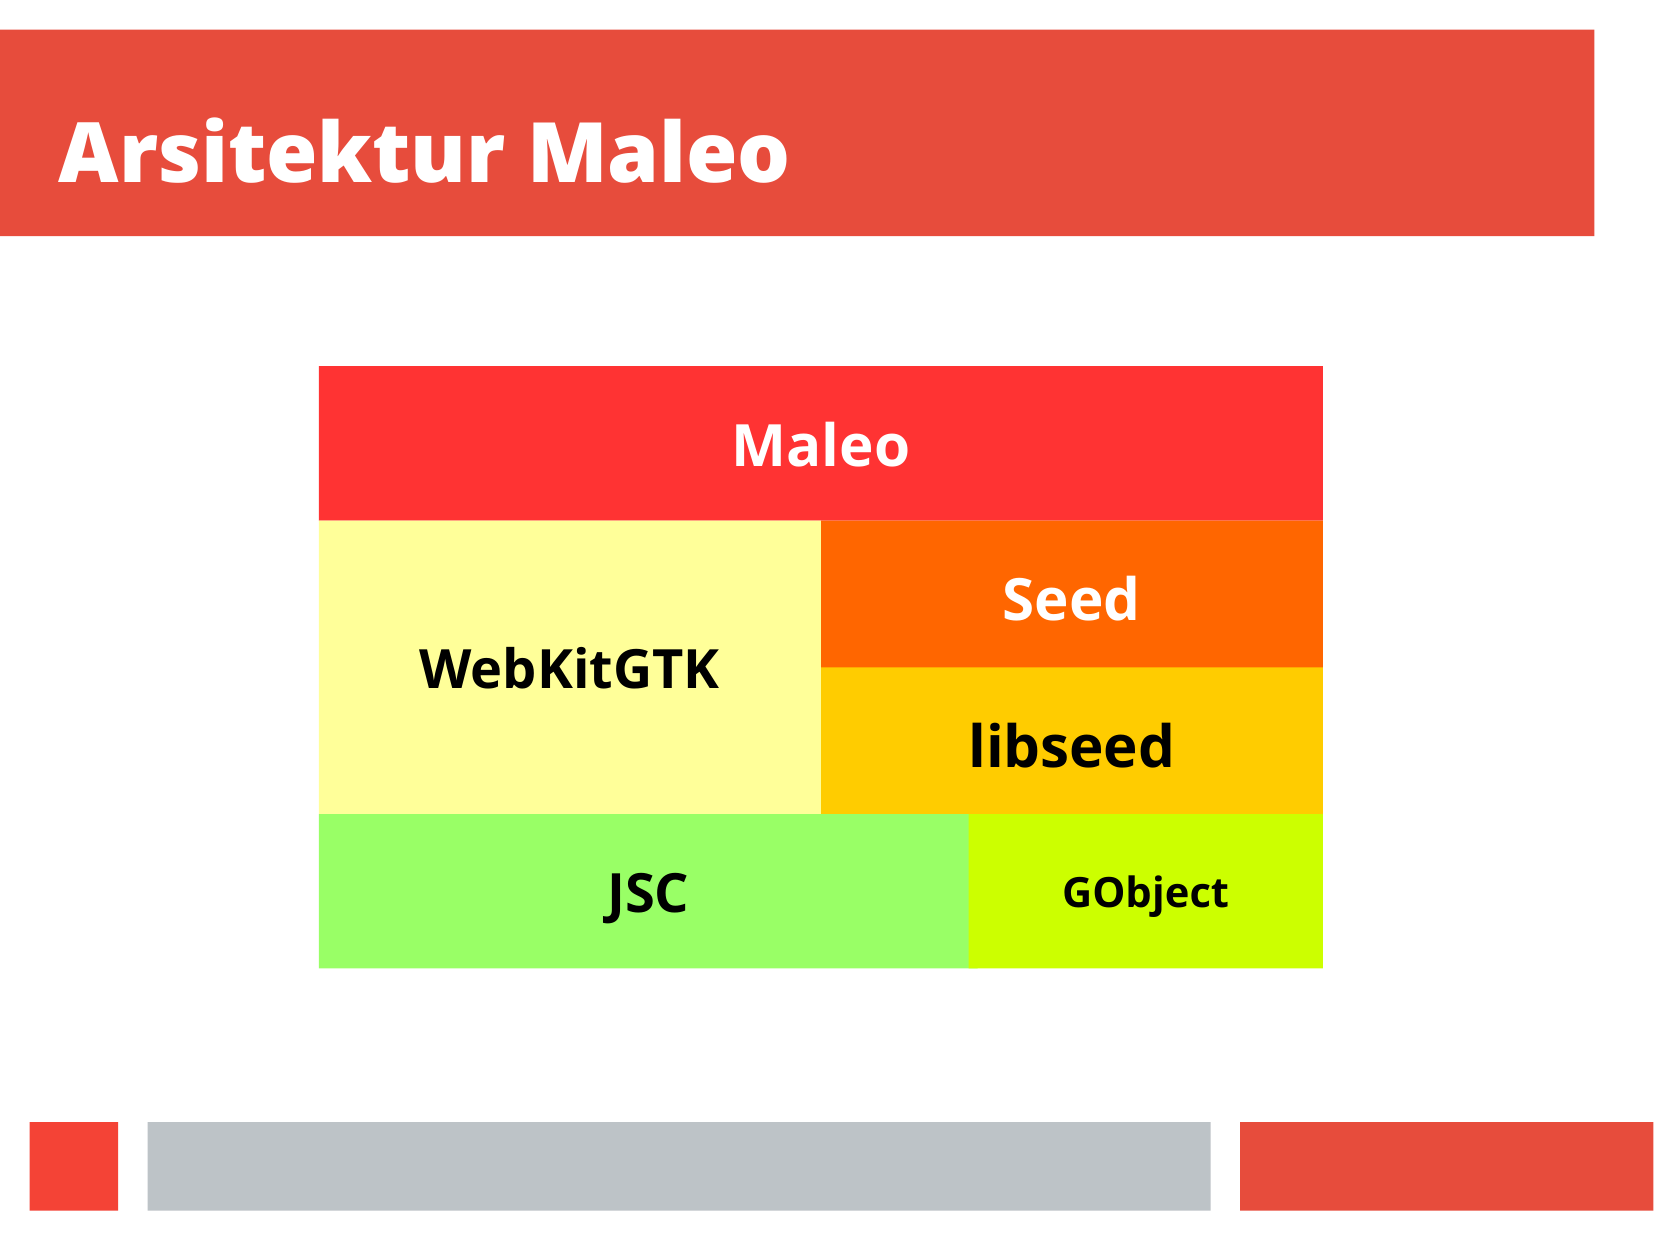

# Arsitektur Maleo
Maleo
WebKitGTK
Seed
libseed
JSC
GObject